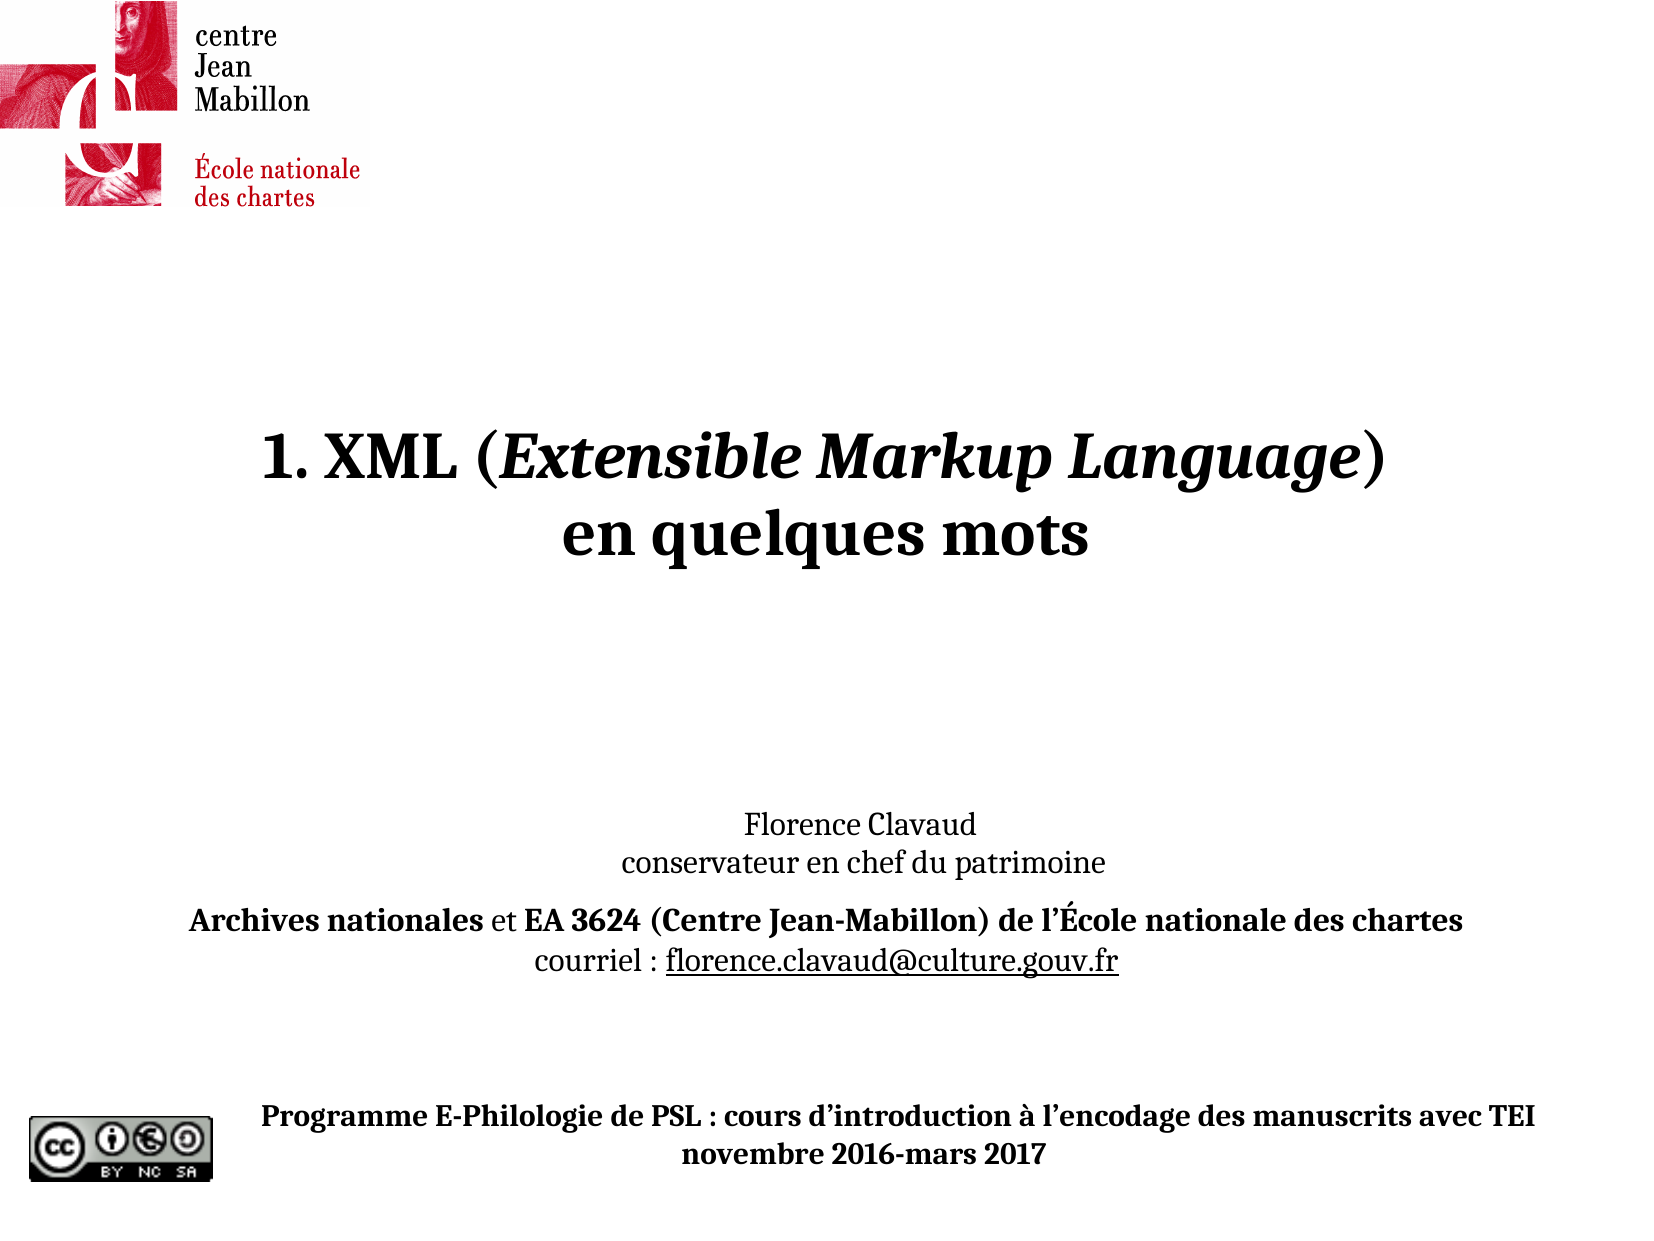

# 1. XML (Extensible Markup Language) en quelques mots
Florence Clavaud
conservateur en chef du patrimoine
Archives nationales et EA 3624 (Centre Jean-Mabillon) de l’École nationale des chartes
courriel : florence.clavaud@culture.gouv.fr
 Programme E-Philologie de PSL : cours d’introduction à l’encodage des manuscrits avec TEI
novembre 2016-mars 2017